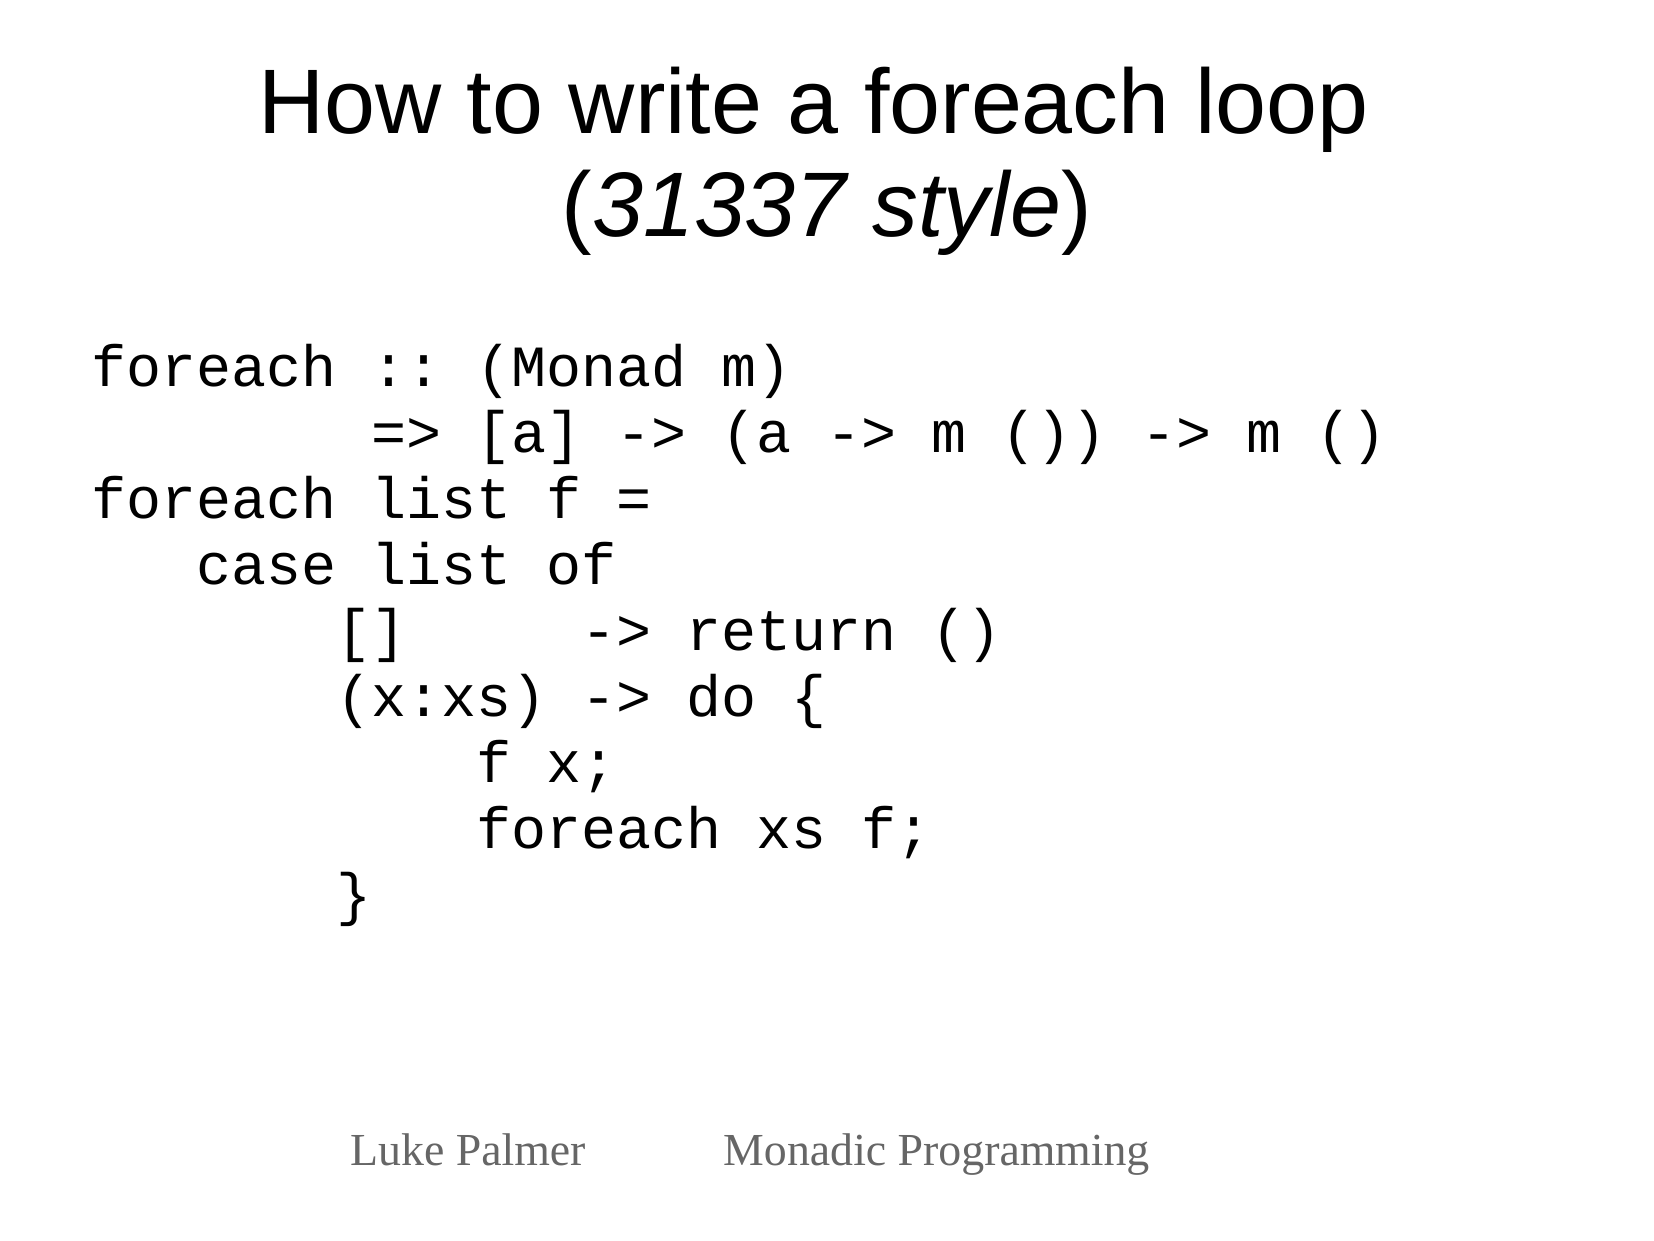

# How to write a foreach loop (31337 style)
foreach :: (Monad m)
 => [a] -> (a -> m ()) -> m ()
foreach list f =
 case list of
 [] -> return ()
 (x:xs) -> do {
 f x;
 foreach xs f;
 }